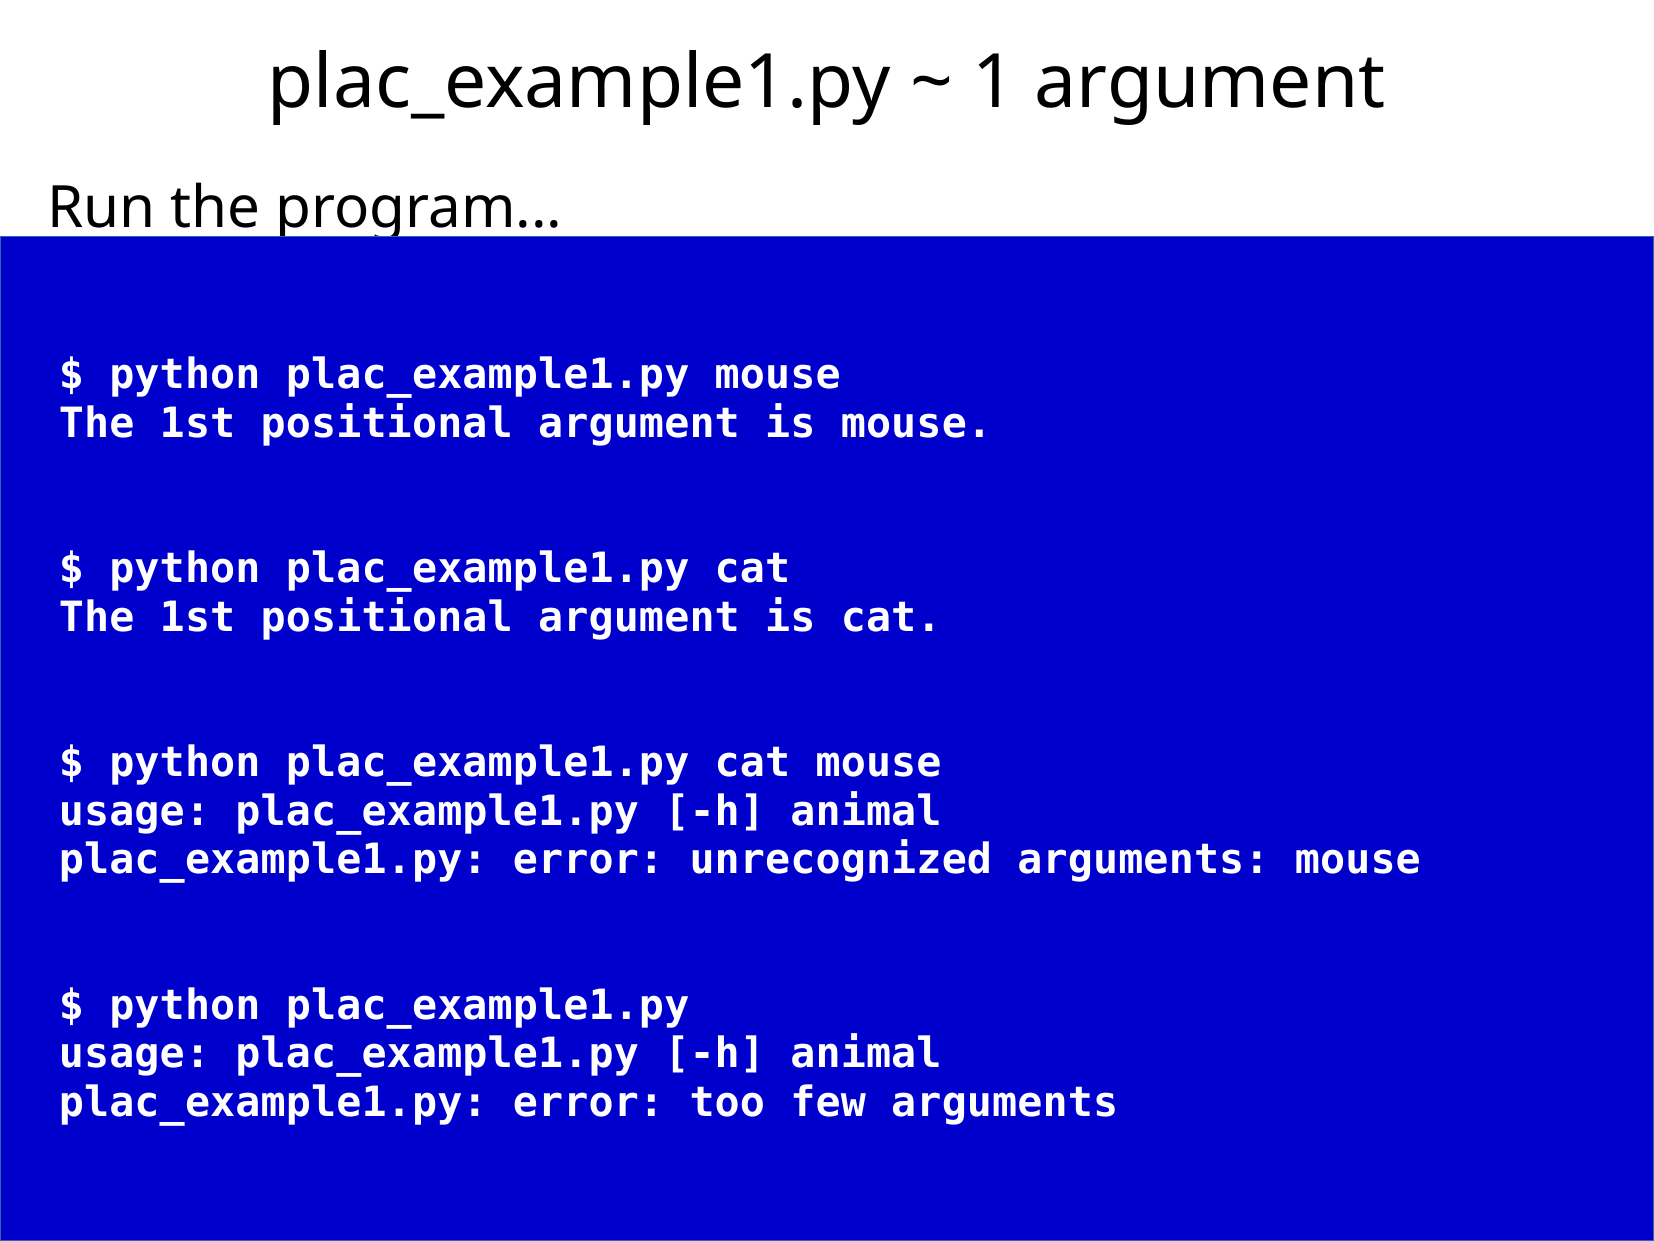

# plac_example1.py ~ 1 argument
Run the program...
$ python plac_example1.py mouse
The 1st positional argument is mouse.
$ python plac_example1.py cat
The 1st positional argument is cat.
$ python plac_example1.py cat mouse
usage: plac_example1.py [-h] animal
plac_example1.py: error: unrecognized arguments: mouse
$ python plac_example1.py
usage: plac_example1.py [-h] animal
plac_example1.py: error: too few arguments